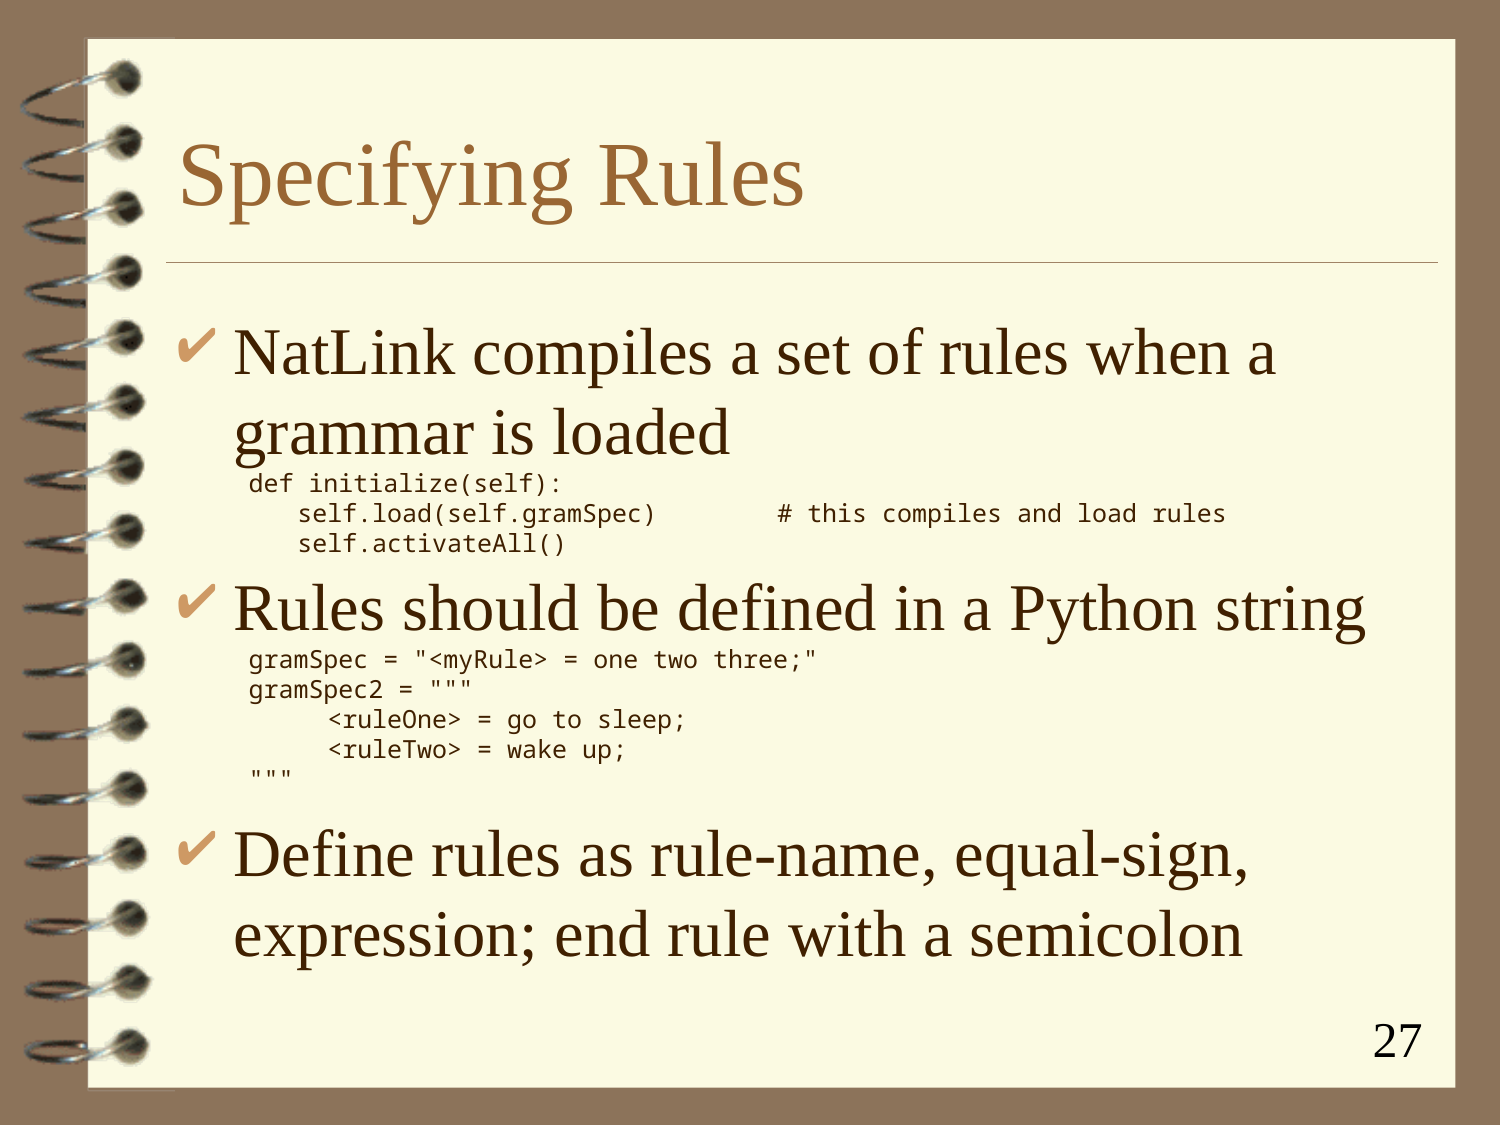

# Specifying Rules
NatLink compiles a set of rules when a grammar is loaded
 def initialize(self):
 self.load(self.gramSpec)	# this compiles and load rules
 self.activateAll()
Rules should be defined in a Python string
 gramSpec = "<myRule> = one two three;"
 gramSpec2 = """
	<ruleOne> = go to sleep;
	<ruleTwo> = wake up;
 """
Define rules as rule-name, equal-sign, expression; end rule with a semicolon
27